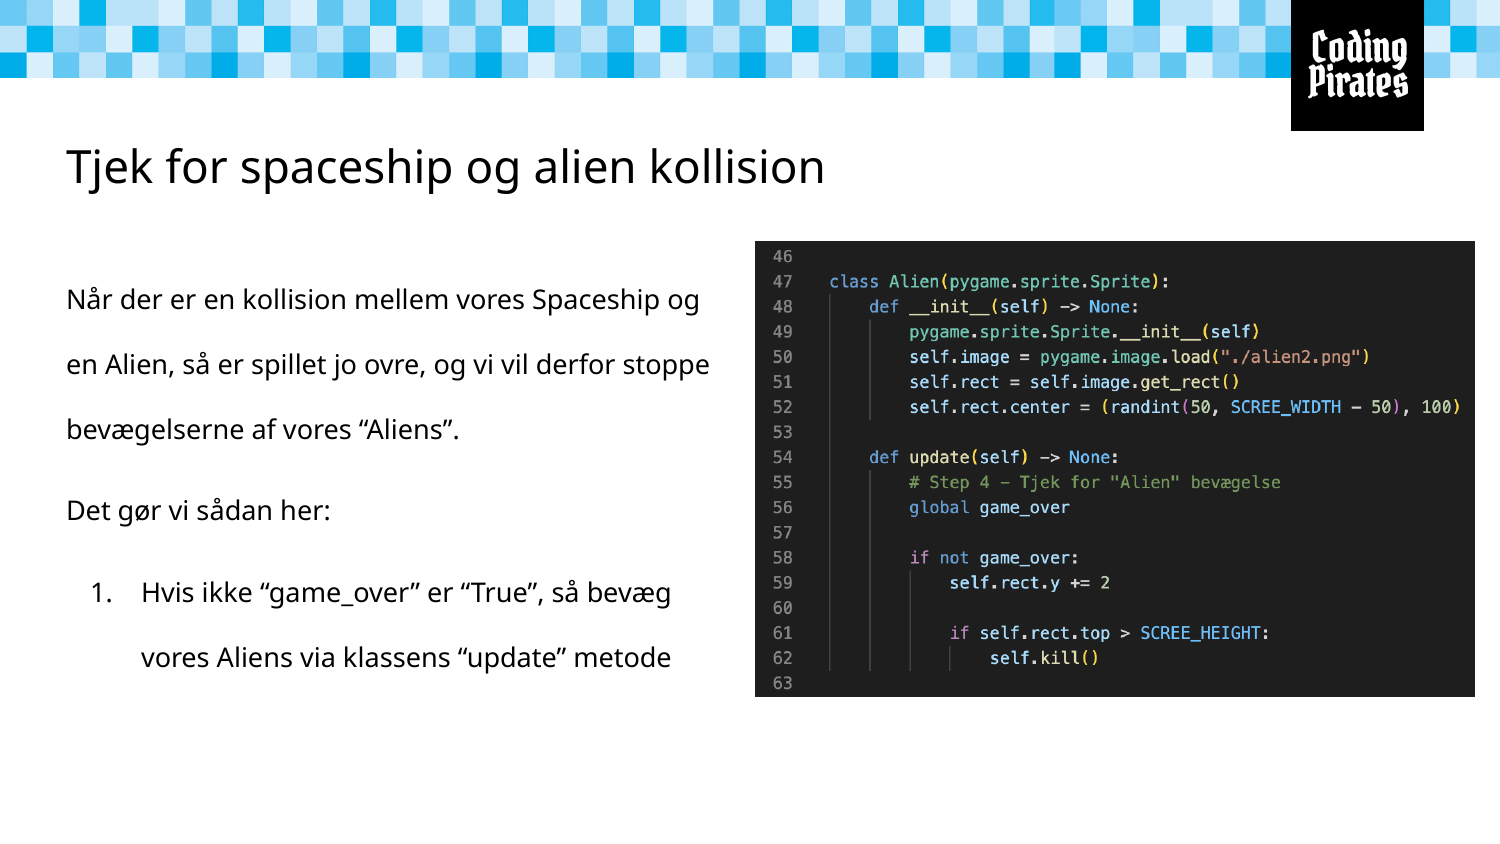

# Tjek for spaceship og alien kollision
Når der er en kollision mellem vores Spaceship og en Alien, så er spillet jo ovre, og vi vil derfor stoppe bevægelserne af vores “Aliens”.
Det gør vi sådan her:
Hvis ikke “game_over” er “True”, så bevæg vores Aliens via klassens “update” metode